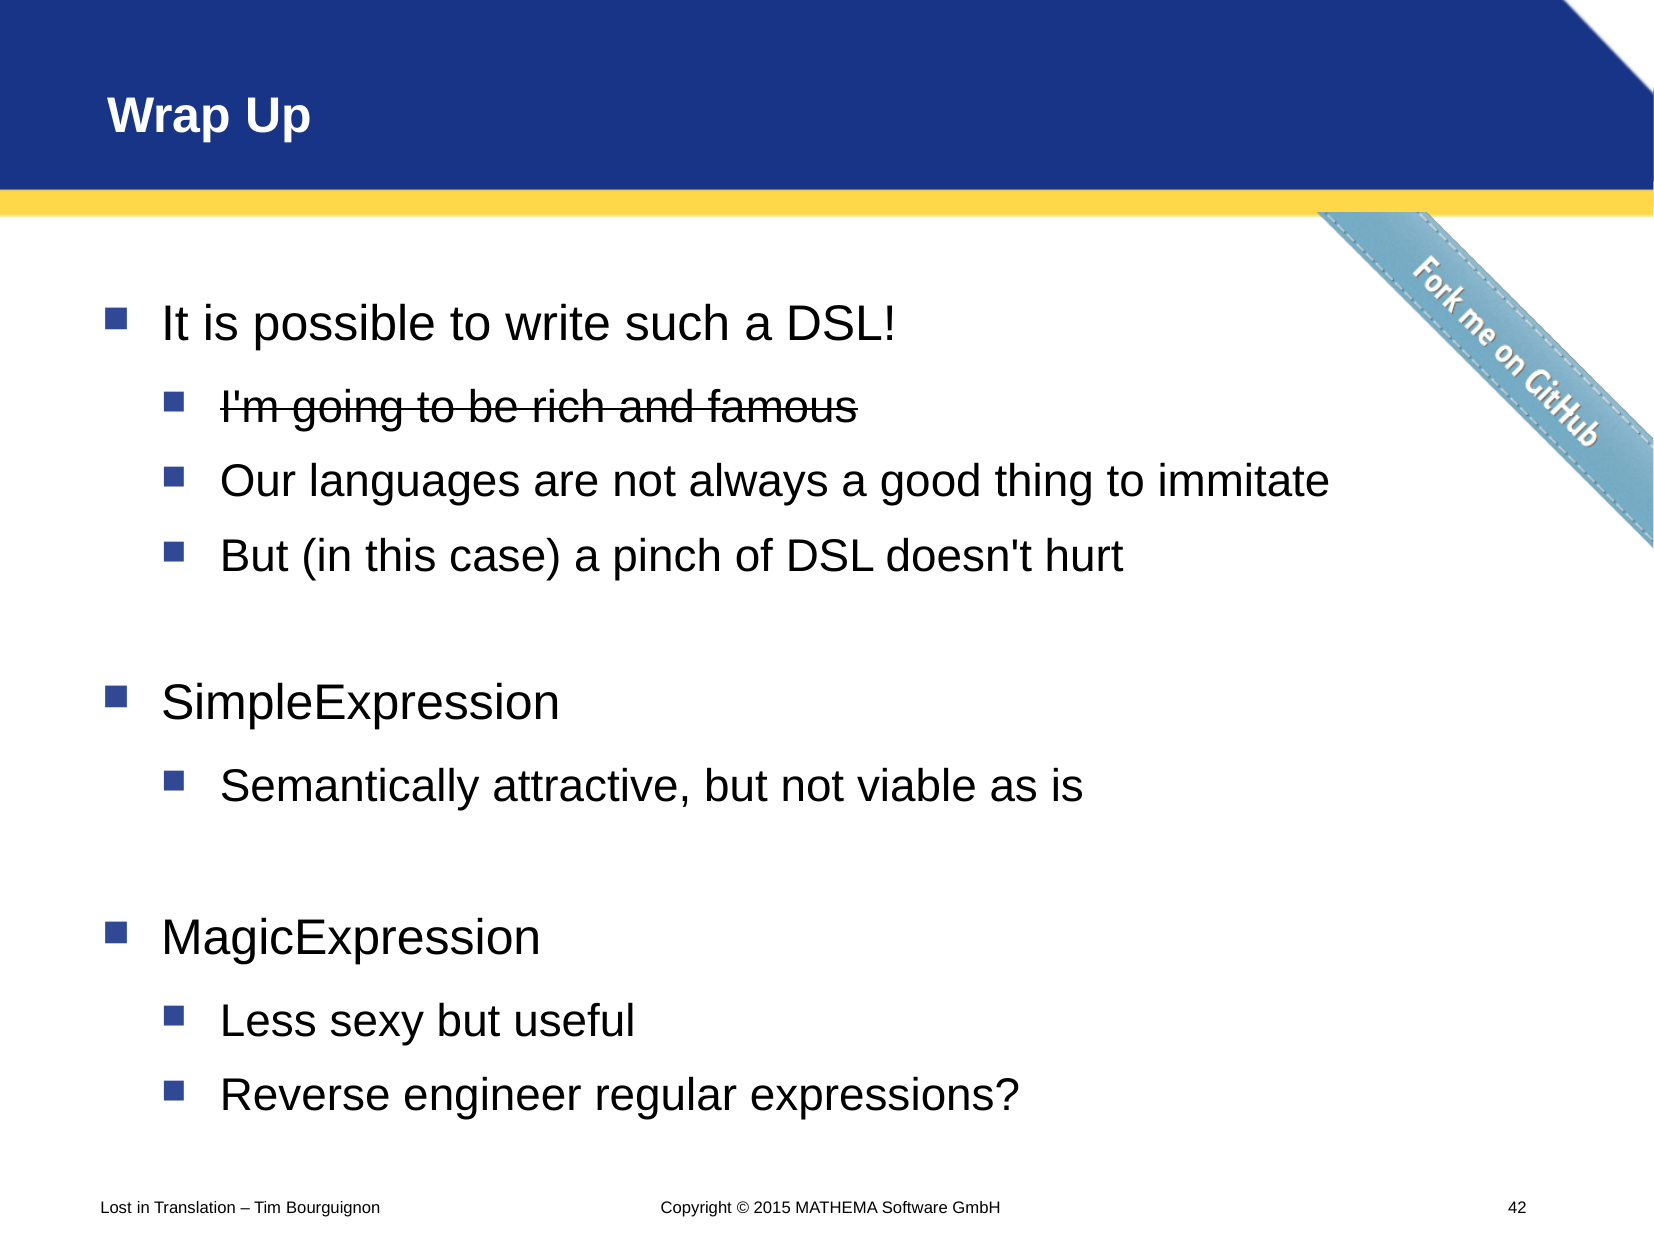

# Wrap Up
It is possible to write such a DSL!
I'm going to be rich and famous
Our languages are not always a good thing to immitate
But (in this case) a pinch of DSL doesn't hurt
SimpleExpression
Semantically attractive, but not viable as is
MagicExpression
Less sexy but useful
Reverse engineer regular expressions?